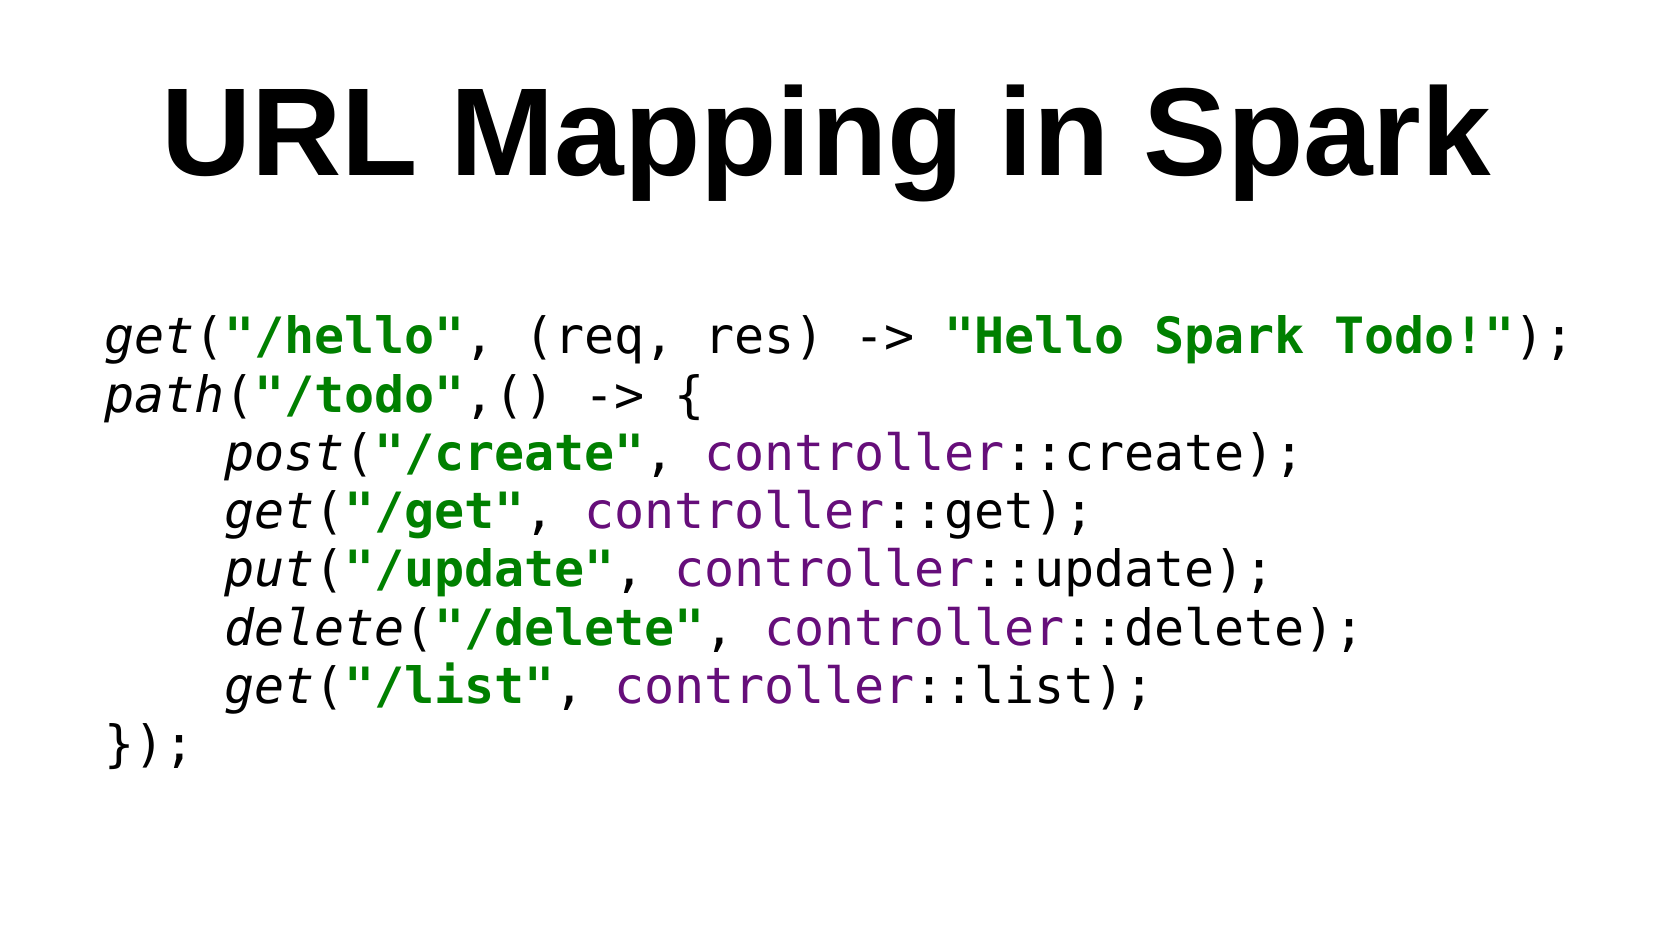

# URL Mapping in Spark
get("/hello", (req, res) -> "Hello Spark Todo!");
path("/todo",() -> {
 post("/create", controller::create);
 get("/get", controller::get);
 put("/update", controller::update);
 delete("/delete", controller::delete);
 get("/list", controller::list);
});